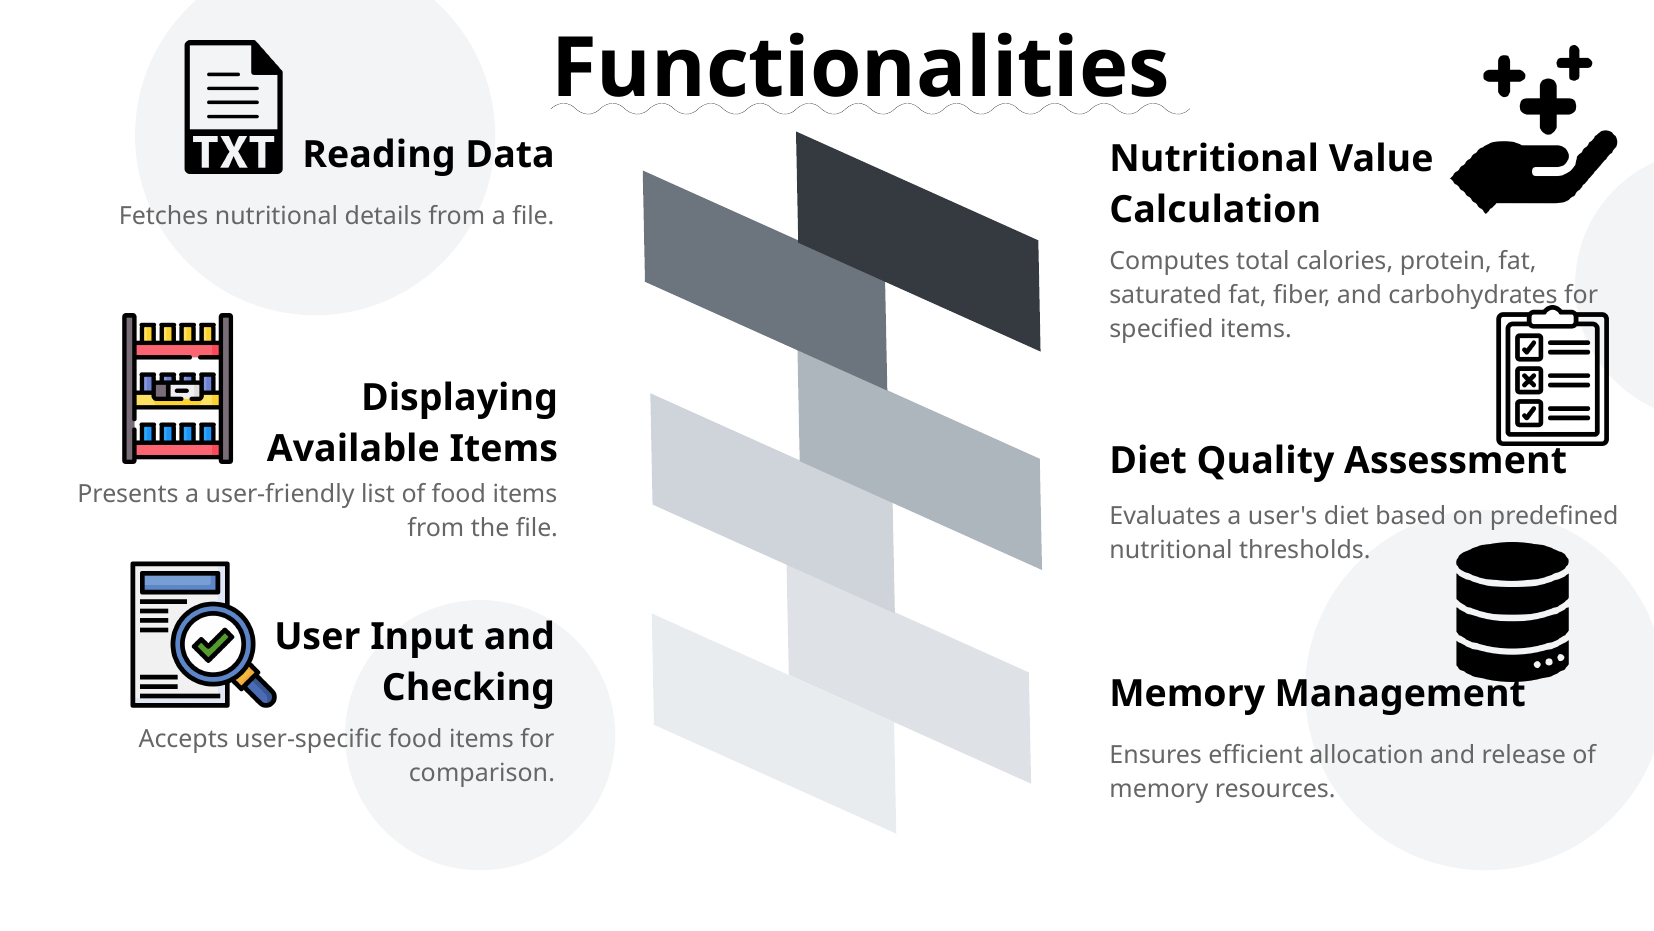

Functionalities
Reading Data
Nutritional Value Calculation
Fetches nutritional details from a file.
Computes total calories, protein, fat, saturated fat, fiber, and carbohydrates for specified items.
Displaying Available Items
Diet Quality Assessment
Presents a user-friendly list of food items from the file.
Evaluates a user's diet based on predefined nutritional thresholds.
User Input and Checking
Memory Management
Accepts user-specific food items for comparison.
Ensures efficient allocation and release of memory resources.